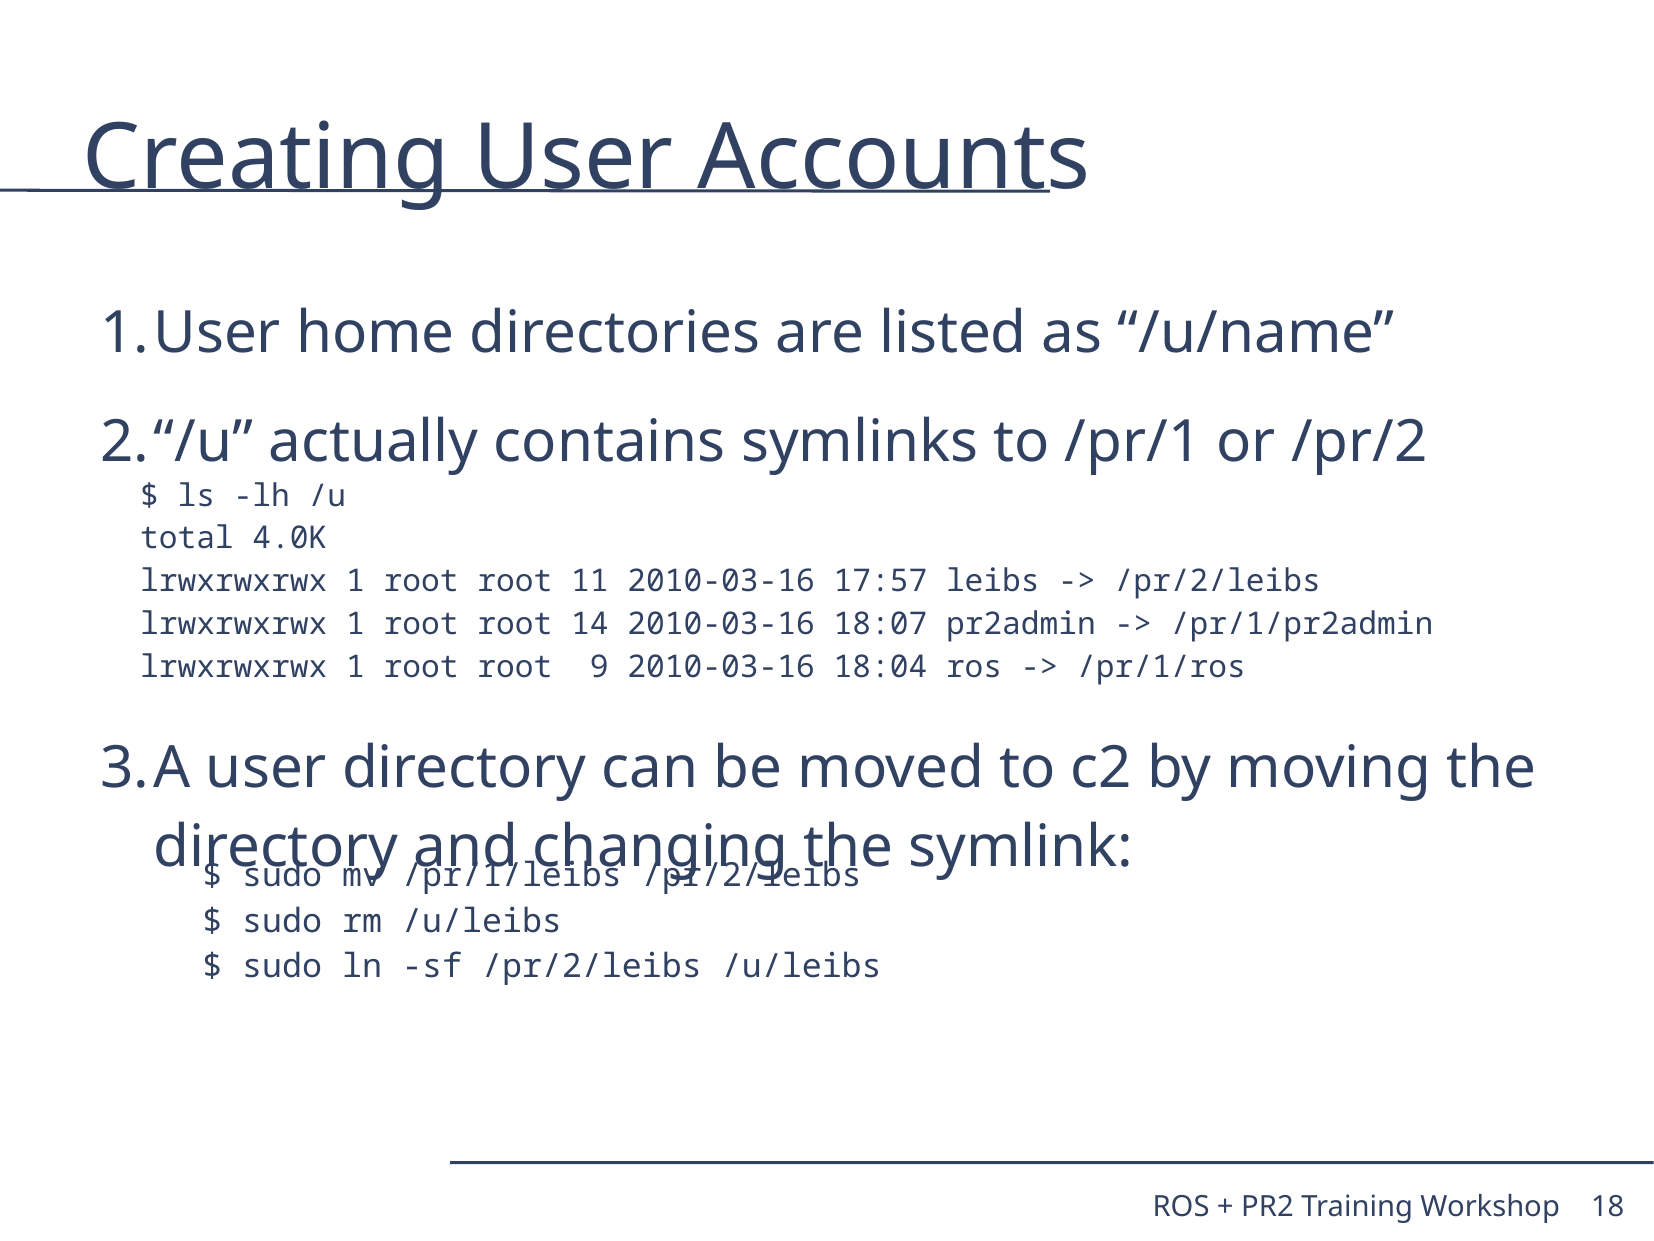

# Creating User Accounts
User home directories are listed as “/u/name”
“/u” actually contains symlinks to /pr/1 or /pr/2
A user directory can be moved to c2 by moving the directory and changing the symlink:
$ ls -lh /u
total 4.0K
lrwxrwxrwx 1 root root 11 2010-03-16 17:57 leibs -> /pr/2/leibs
lrwxrwxrwx 1 root root 14 2010-03-16 18:07 pr2admin -> /pr/1/pr2admin
lrwxrwxrwx 1 root root 9 2010-03-16 18:04 ros -> /pr/1/ros
$ sudo mv /pr/1/leibs /pr/2/leibs
$ sudo rm /u/leibs
$ sudo ln -sf /pr/2/leibs /u/leibs